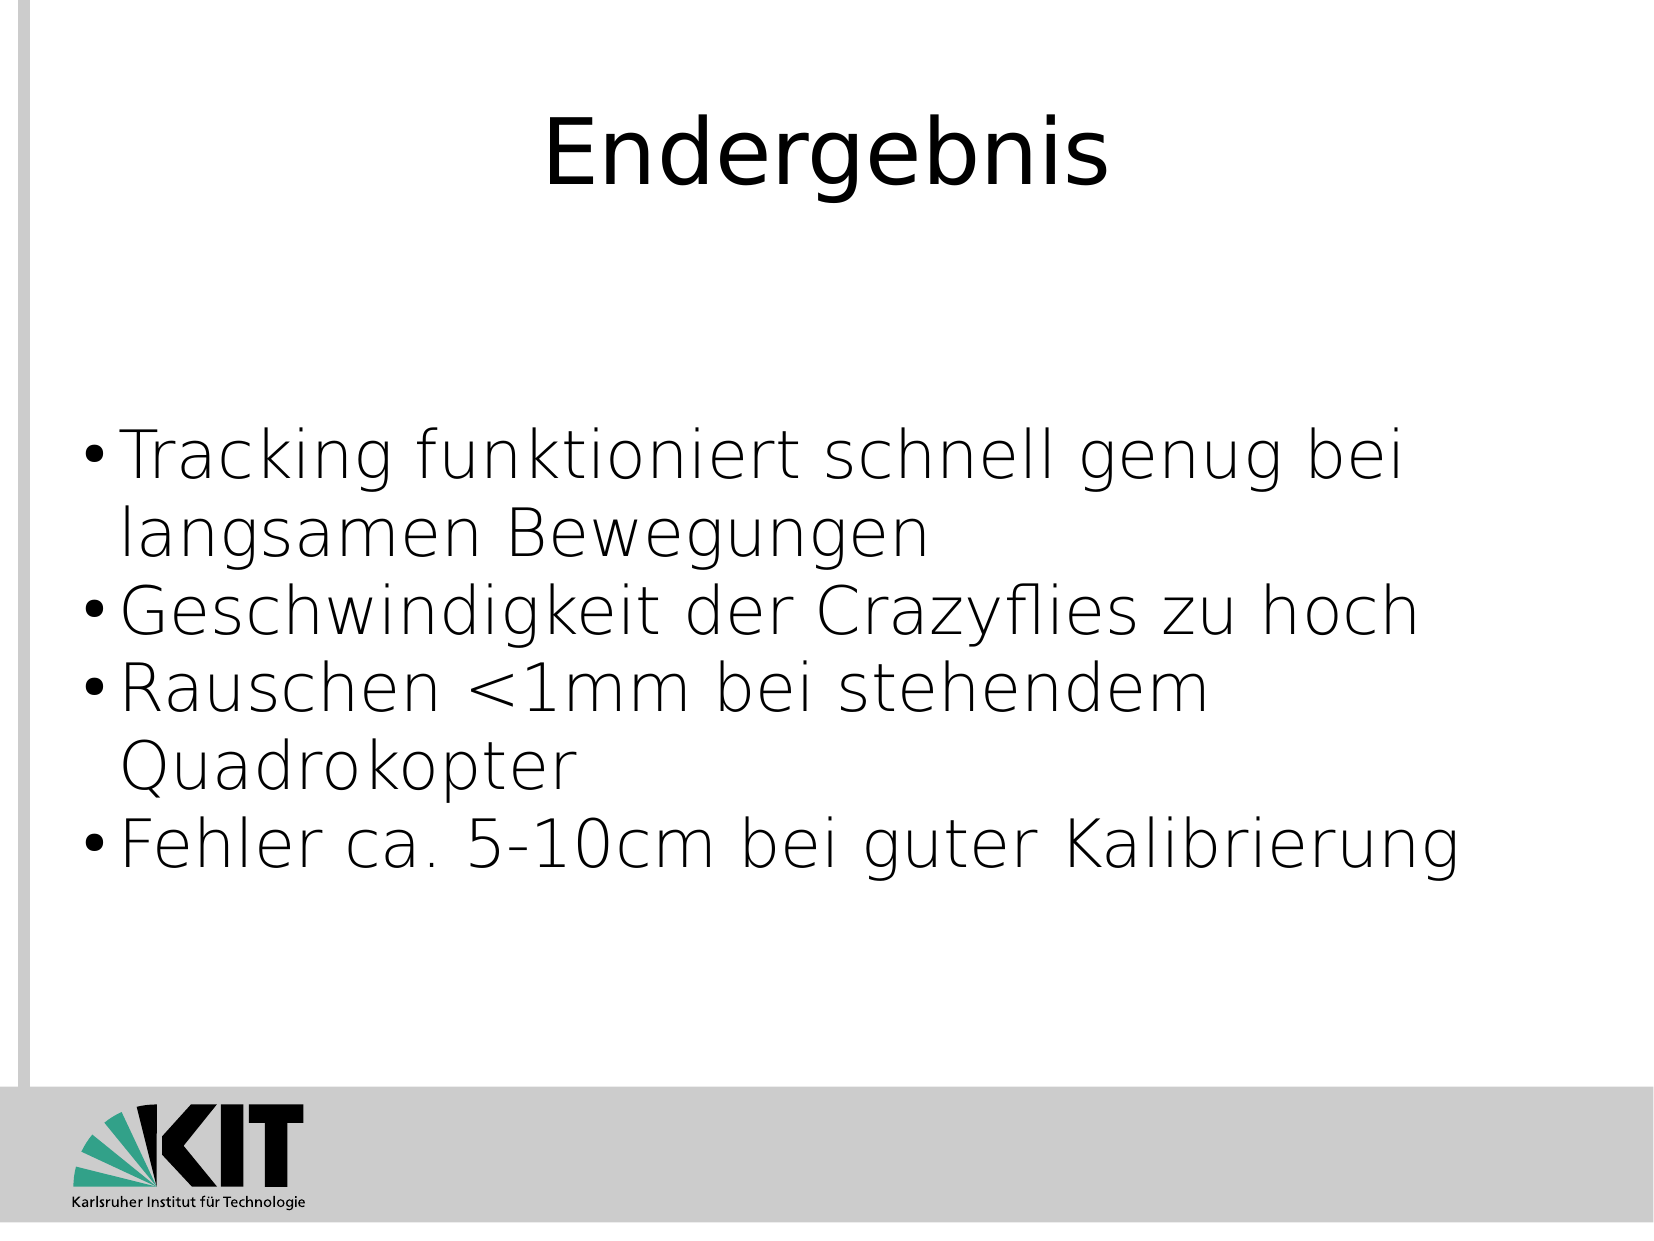

# Endergebnis
Tracking funktioniert schnell genug bei langsamen Bewegungen
Geschwindigkeit der Crazyflies zu hoch
Rauschen <1mm bei stehendem Quadrokopter
Fehler ca. 5-10cm bei guter Kalibrierung